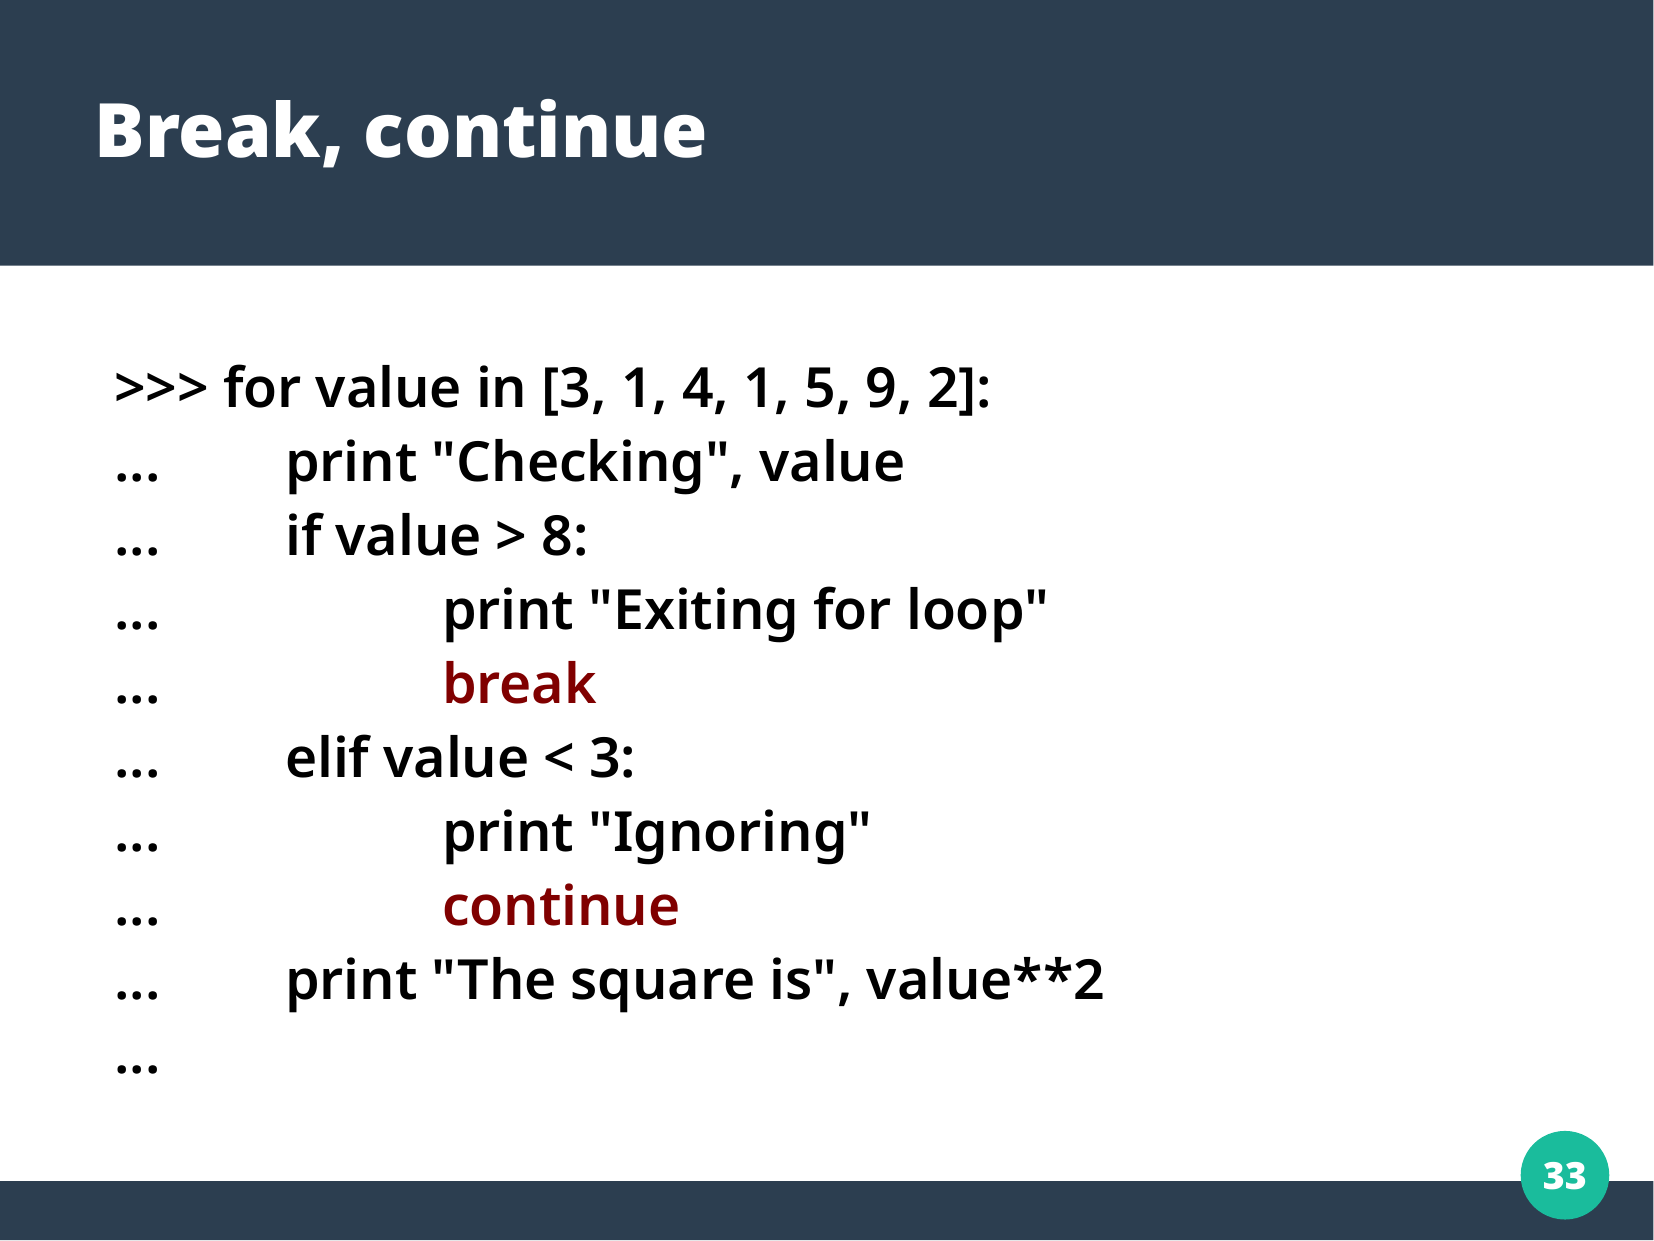

# Break, continue
>>> for value in [3, 1, 4, 1, 5, 9, 2]:
... 	 print "Checking", value
... 	 if value > 8:
... 	 print "Exiting for loop"
... 	 break
... 	 elif value < 3:
... 	 print "Ignoring"
... 	 continue
... 	 print "The square is", value**2
...
33